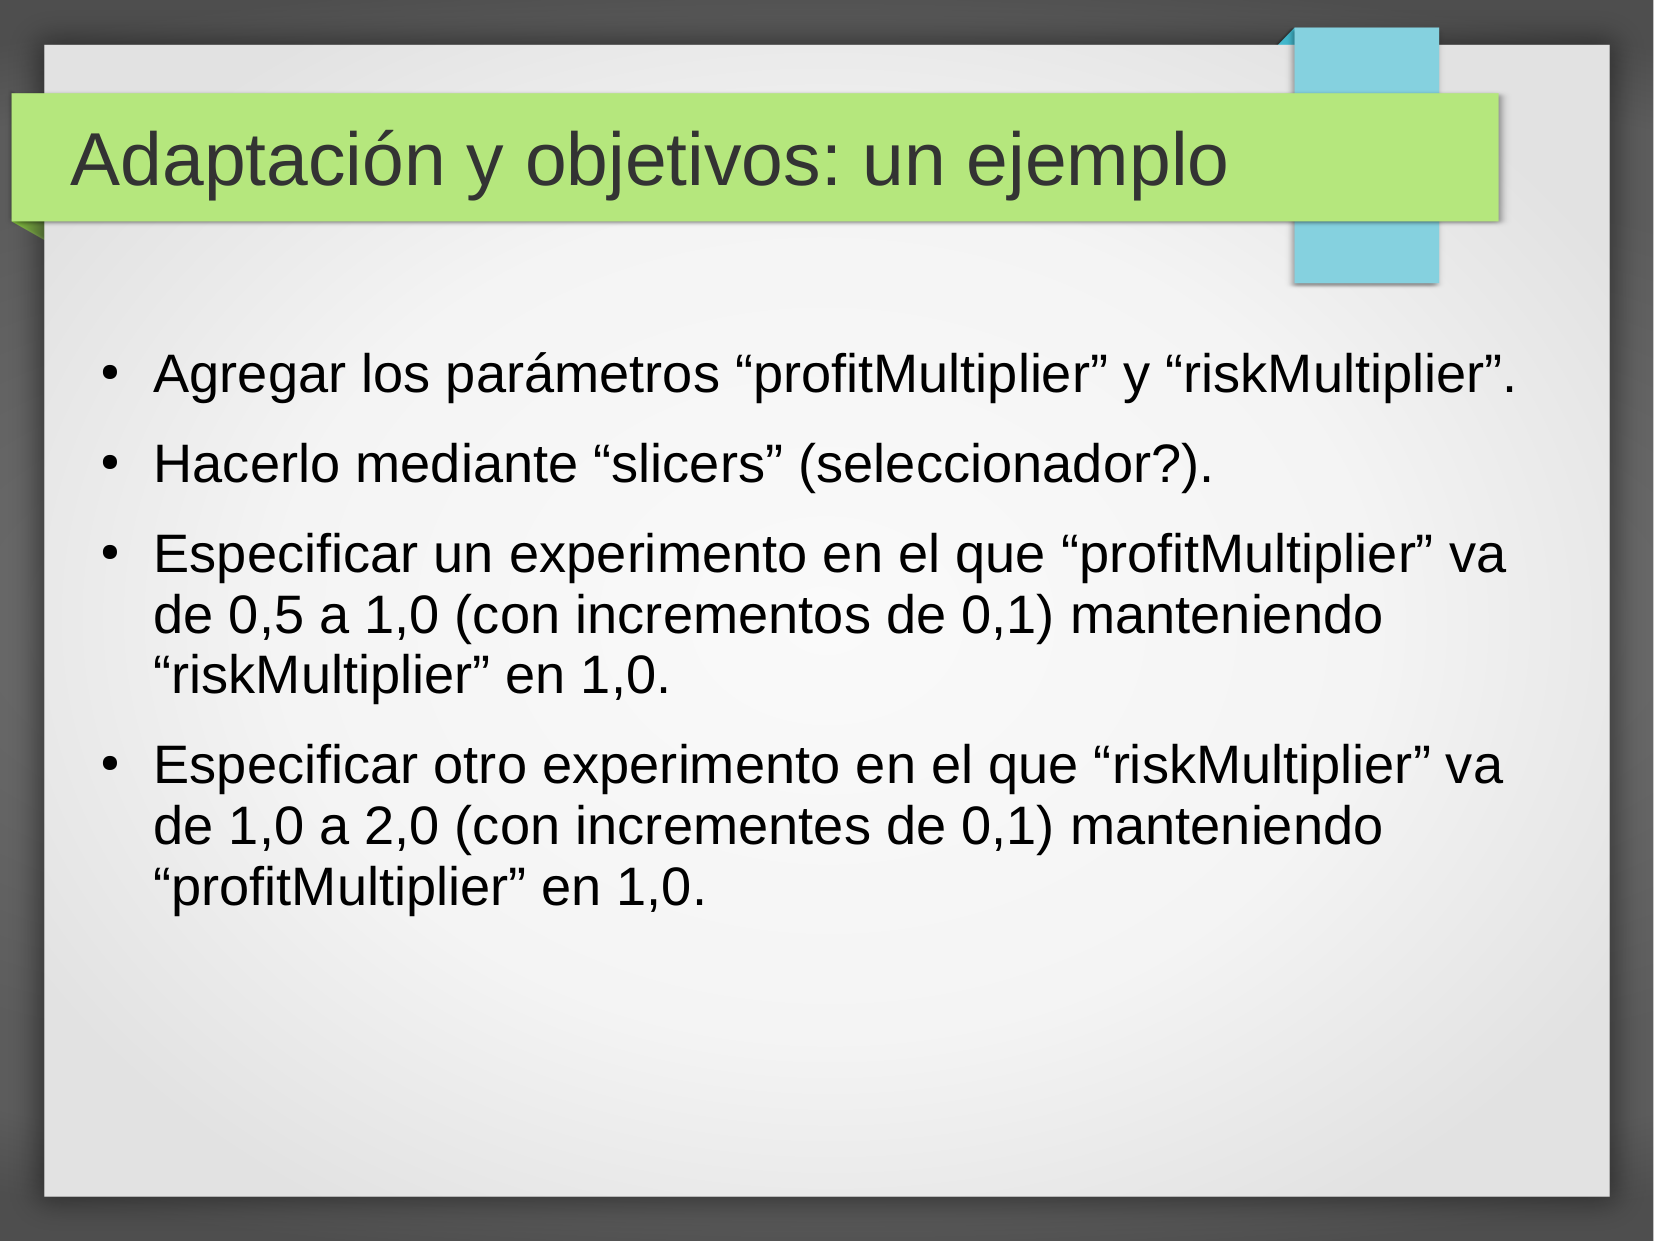

# Adaptación y objetivos: un ejemplo
Agregar los parámetros “profitMultiplier” y “riskMultiplier”.
Hacerlo mediante “slicers” (seleccionador?).
Especificar un experimento en el que “profitMultiplier” va de 0,5 a 1,0 (con incrementos de 0,1) manteniendo “riskMultiplier” en 1,0.
Especificar otro experimento en el que “riskMultiplier” va de 1,0 a 2,0 (con incrementes de 0,1) manteniendo “profitMultiplier” en 1,0.